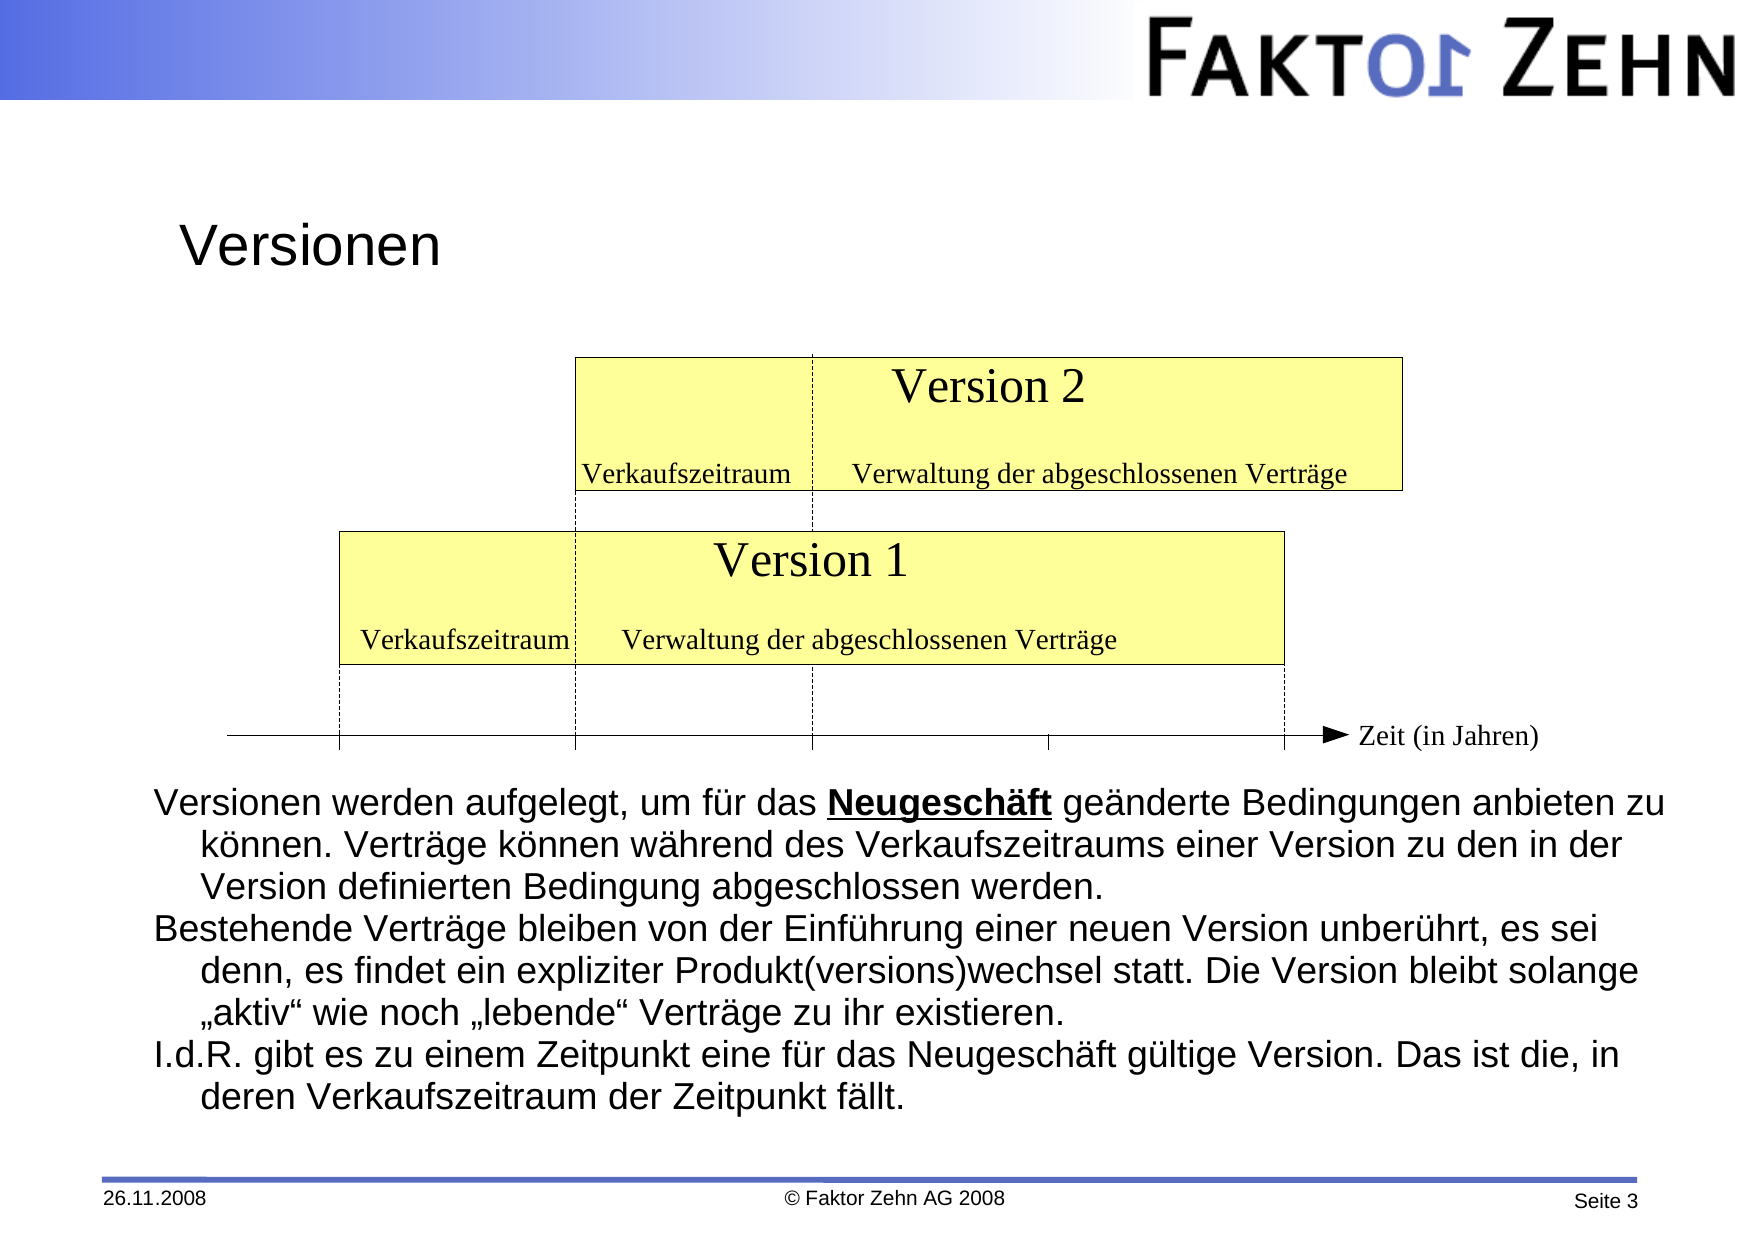

# Versionen
Version 2
Verkaufszeitraum
Verwaltung der abgeschlossenen Verträge
Version 1
Verwaltung der abgeschlossenen Verträge
Verkaufszeitraum
Zeit (in Jahren)
Versionen werden aufgelegt, um für das Neugeschäft geänderte Bedingungen anbieten zu können. Verträge können während des Verkaufszeitraums einer Version zu den in der Version definierten Bedingung abgeschlossen werden.
Bestehende Verträge bleiben von der Einführung einer neuen Version unberührt, es sei denn, es findet ein expliziter Produkt(versions)wechsel statt. Die Version bleibt solange „aktiv“ wie noch „lebende“ Verträge zu ihr existieren.
I.d.R. gibt es zu einem Zeitpunkt eine für das Neugeschäft gültige Version. Das ist die, in deren Verkaufszeitraum der Zeitpunkt fällt.